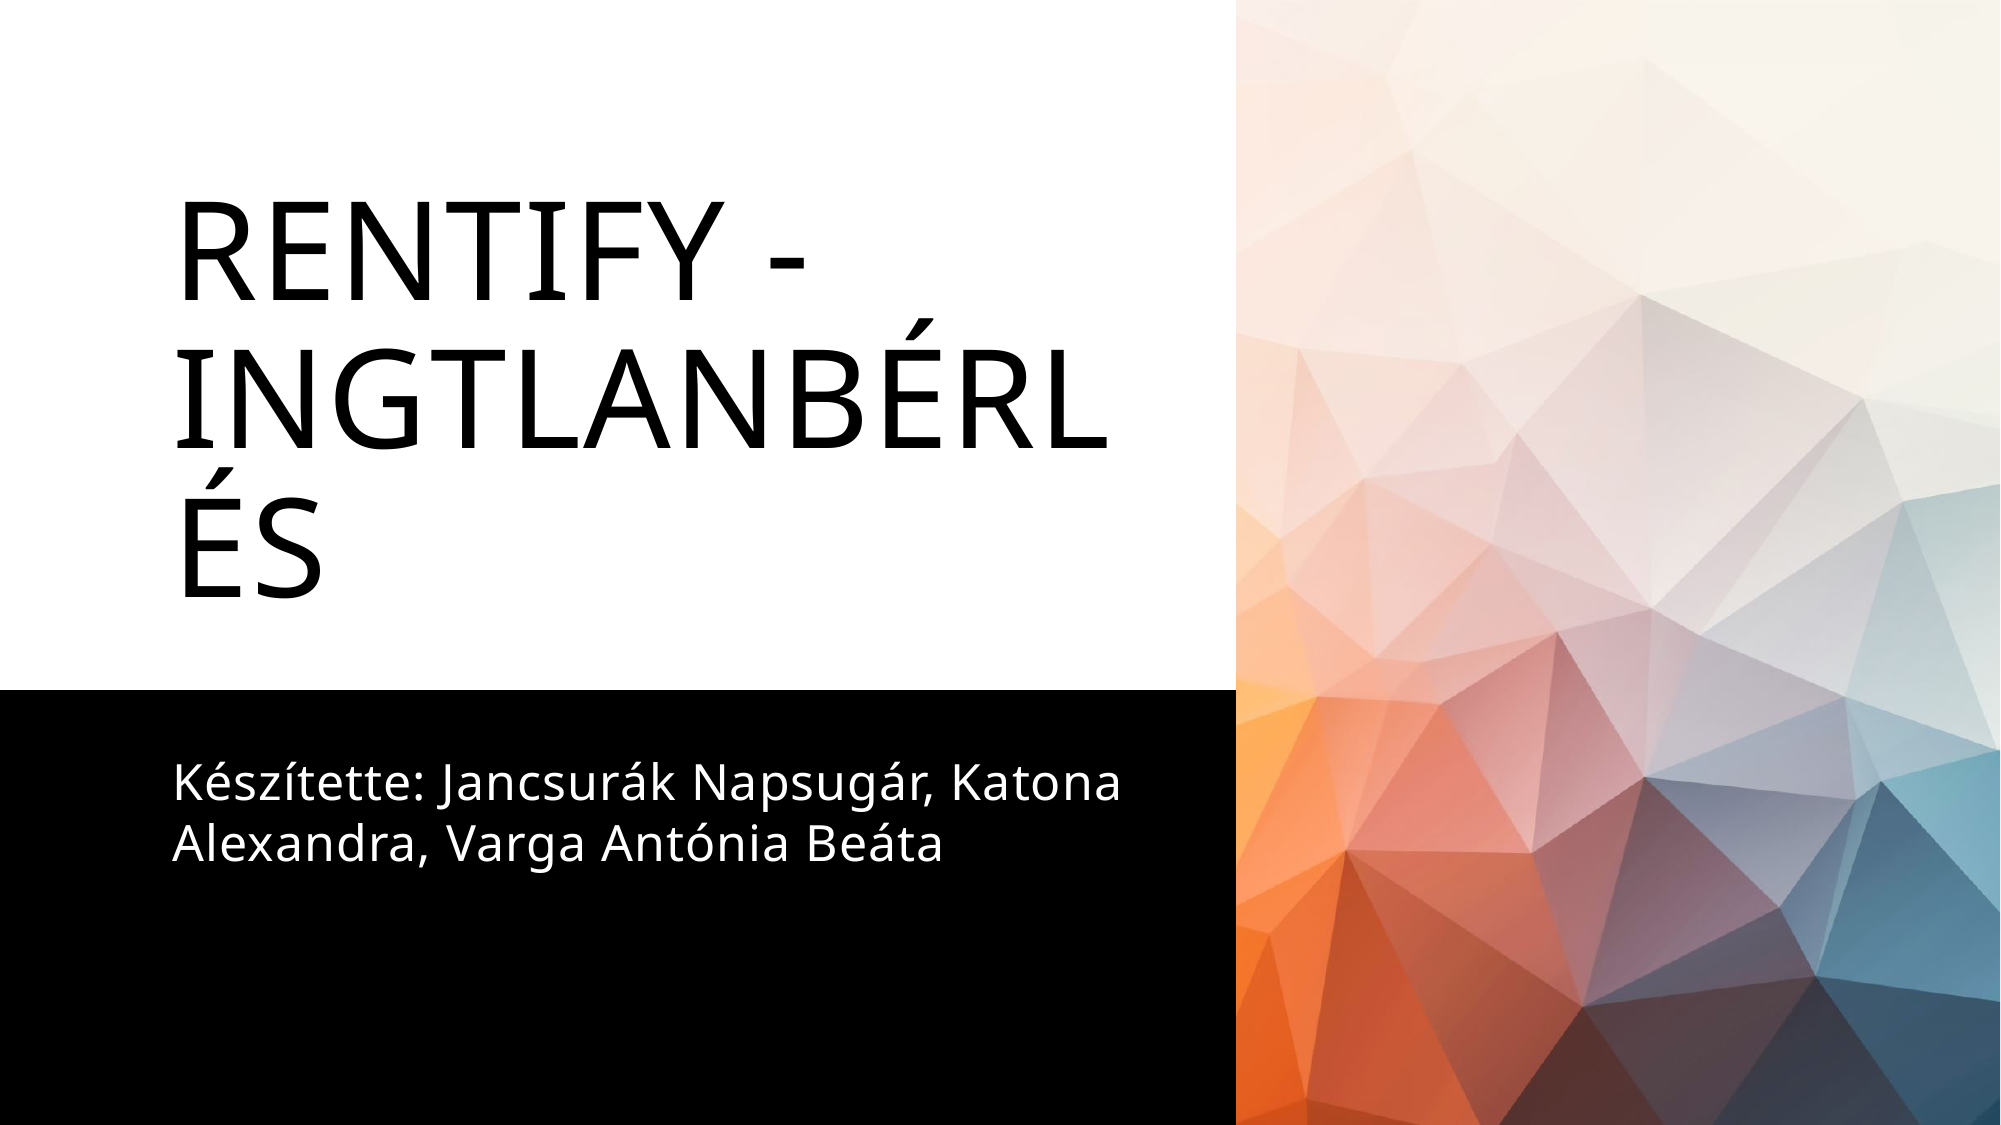

# Rentify - Ingtlanbérlés
Készítette: Jancsurák Napsugár, Katona Alexandra, Varga Antónia Beáta